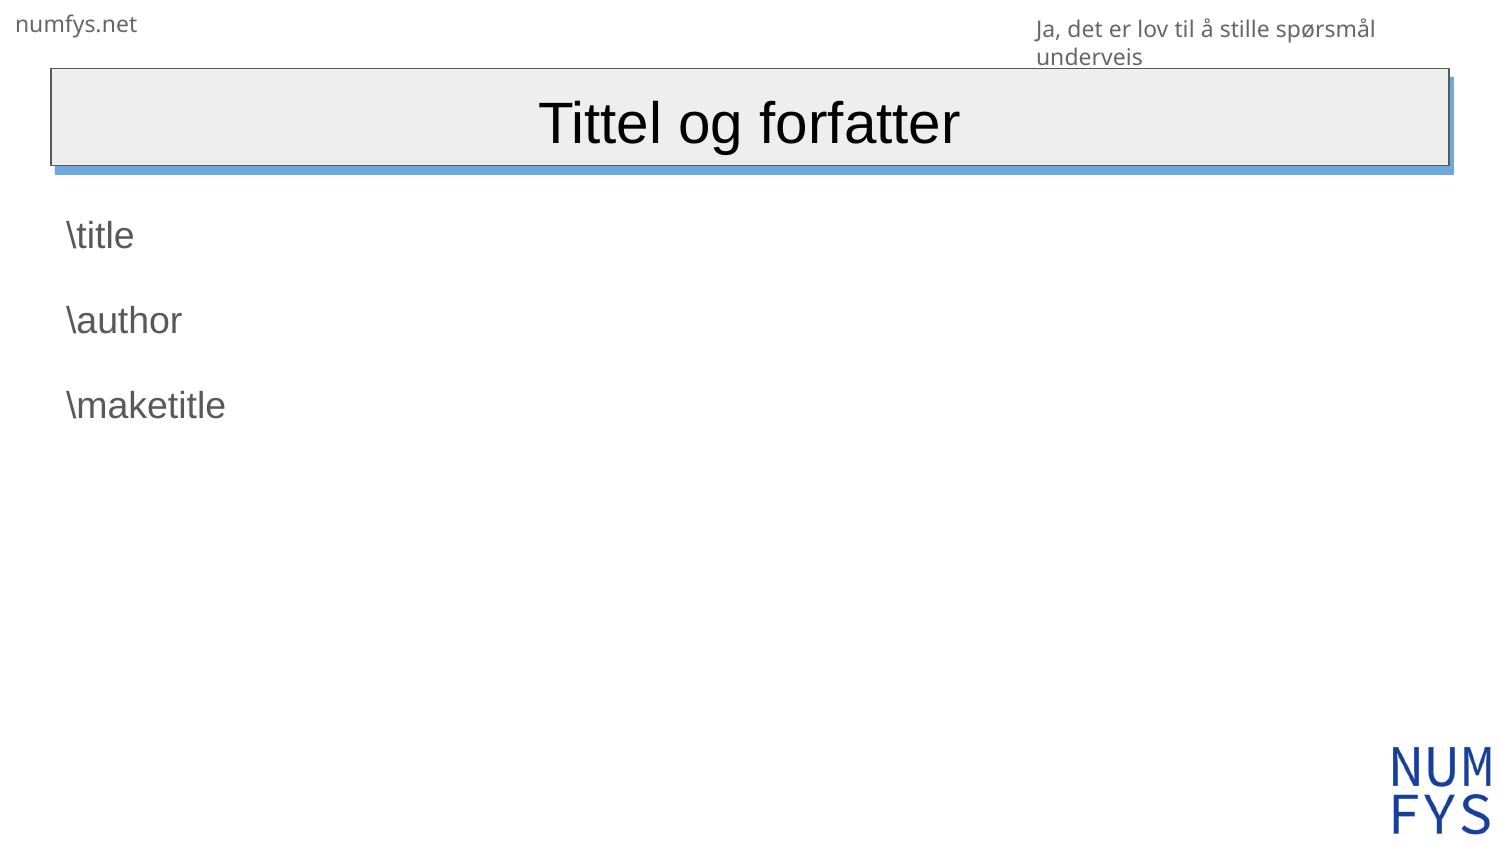

# Tittel og forfatter
\title
\author
\maketitle